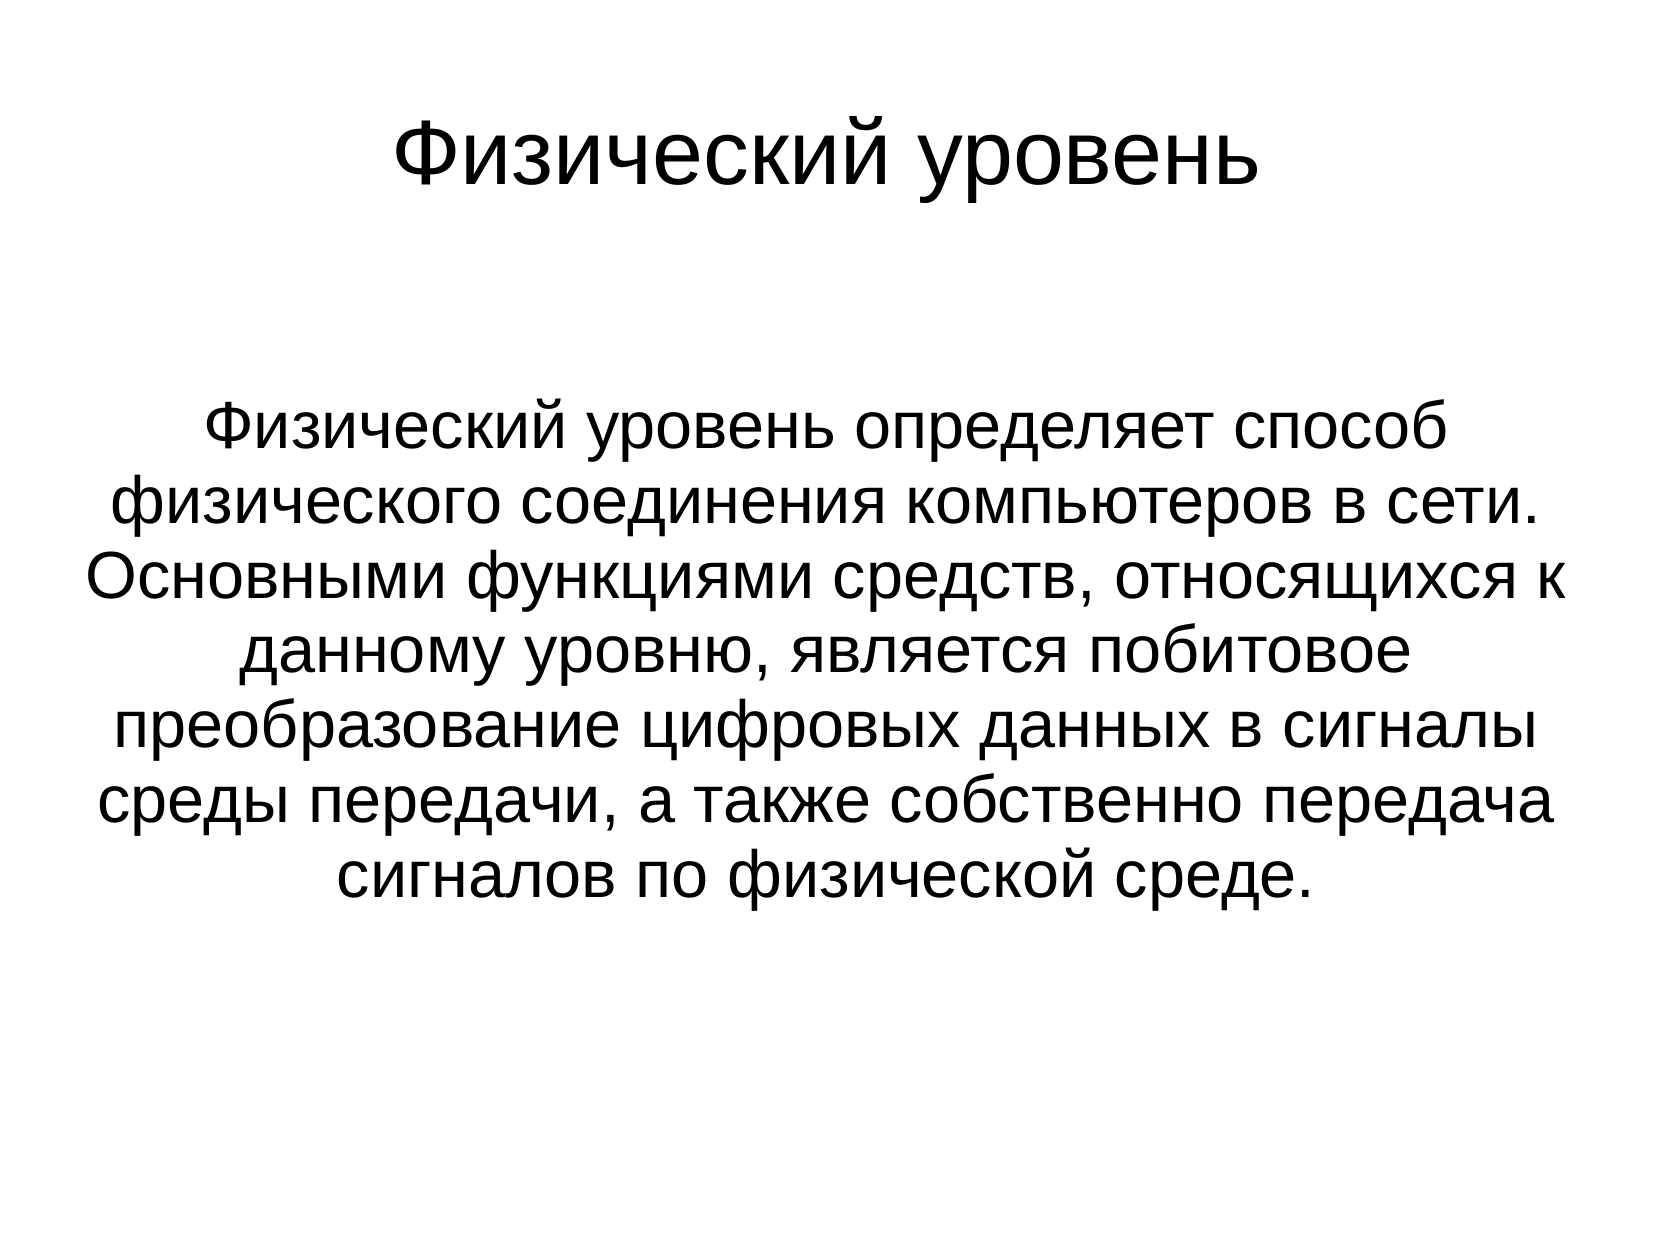

# Физический уровень
Физический уровень определяет способ физического соединения компьютеров в сети. Основными функциями средств, относящихся к данному уровню, является побитовое преобразование цифровых данных в сигналы среды передачи, а также собственно передача сигналов по физической среде.